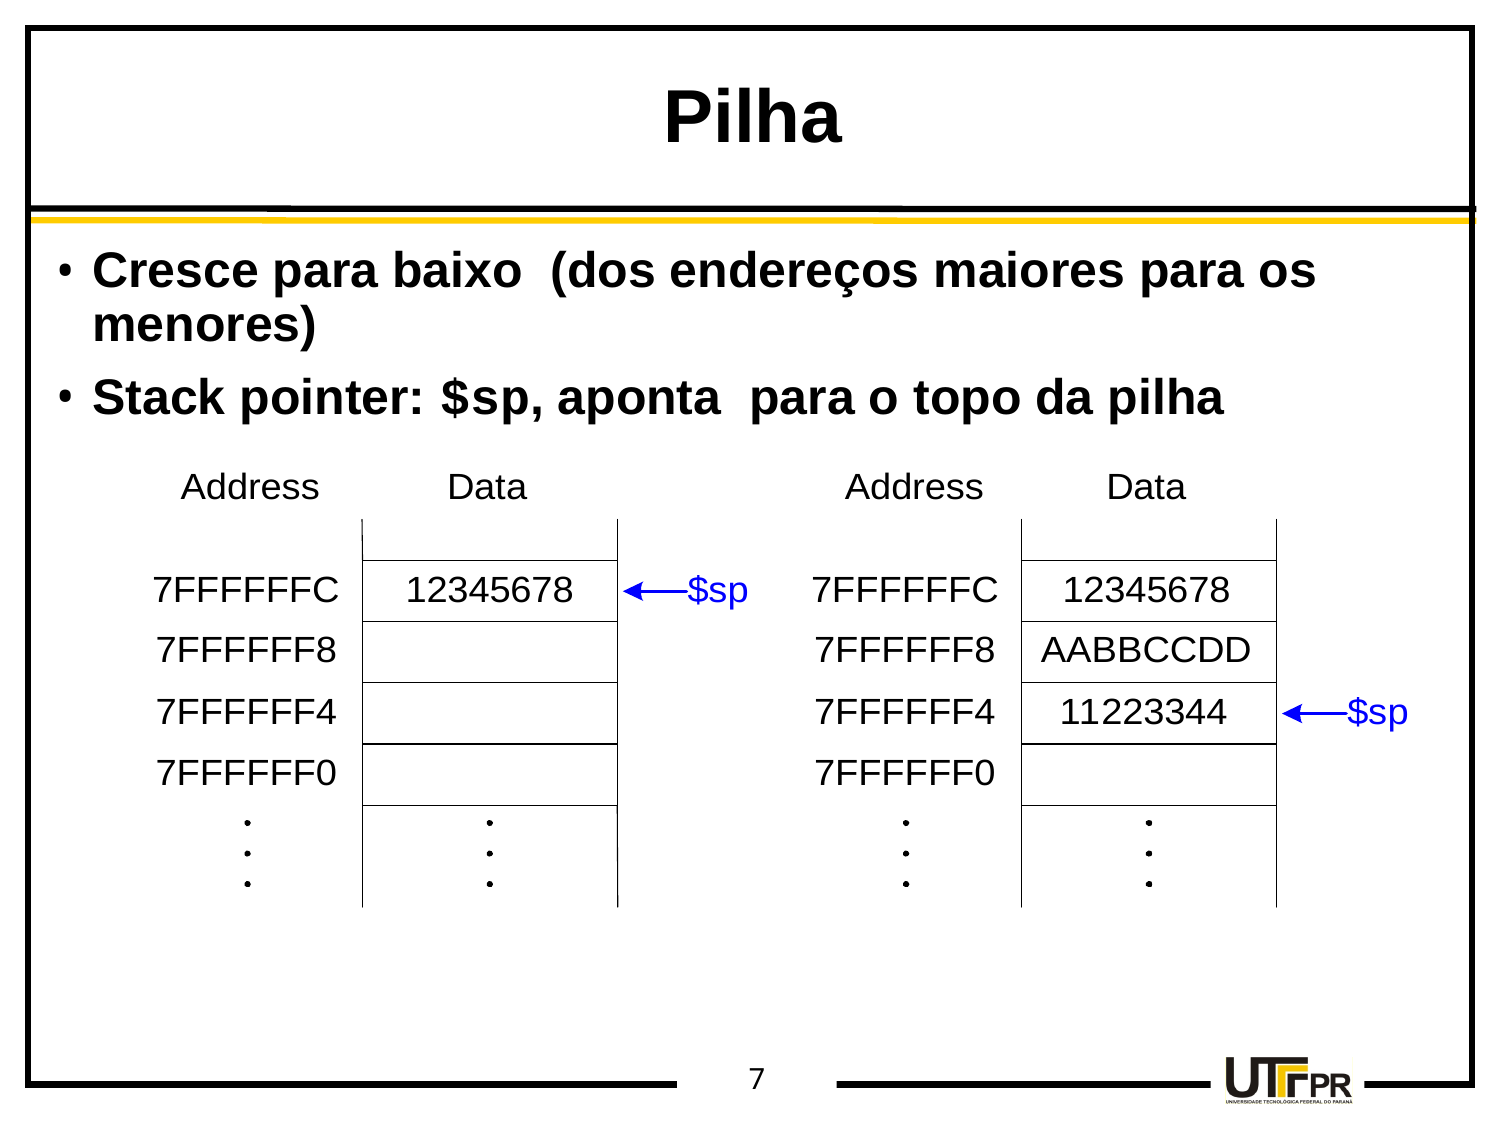

Pilha
# Cresce para baixo (dos endereços maiores para os menores)
Stack pointer: $sp, aponta para o topo da pilha